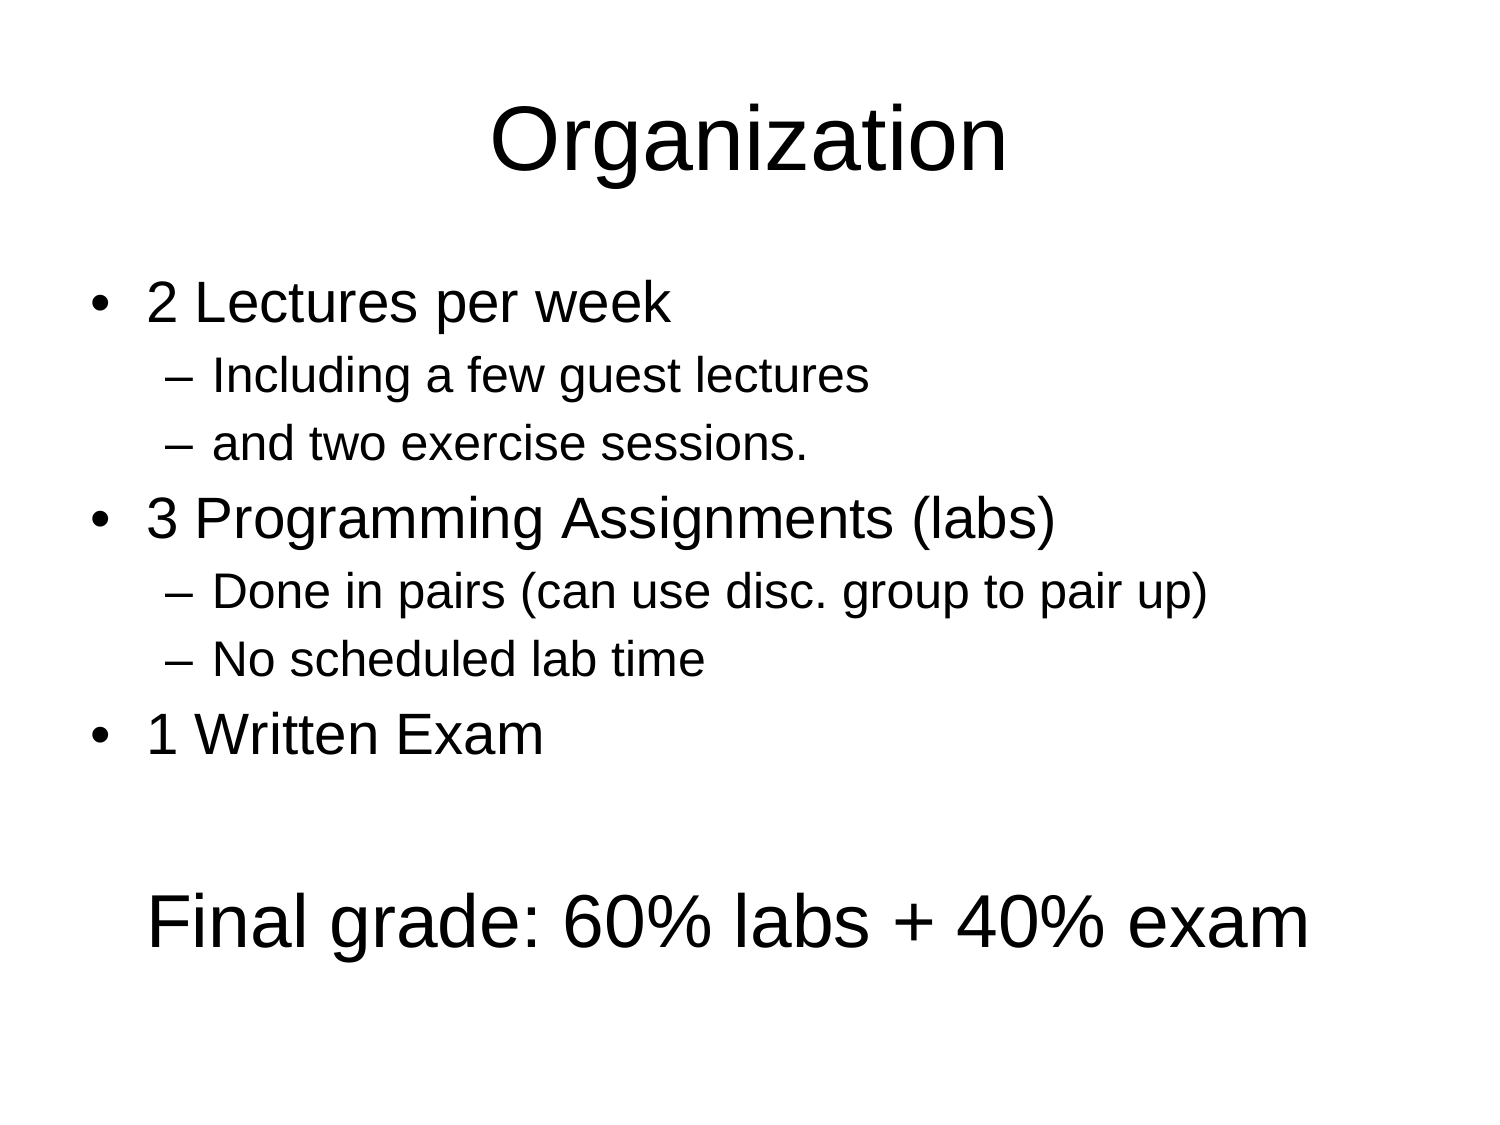

# Organization
2 Lectures per week
Including a few guest lectures
and two exercise sessions.
3 Programming Assignments (labs)
Done in pairs (can use disc. group to pair up)
No scheduled lab time
1 Written Exam
Final grade: 60% labs + 40% exam